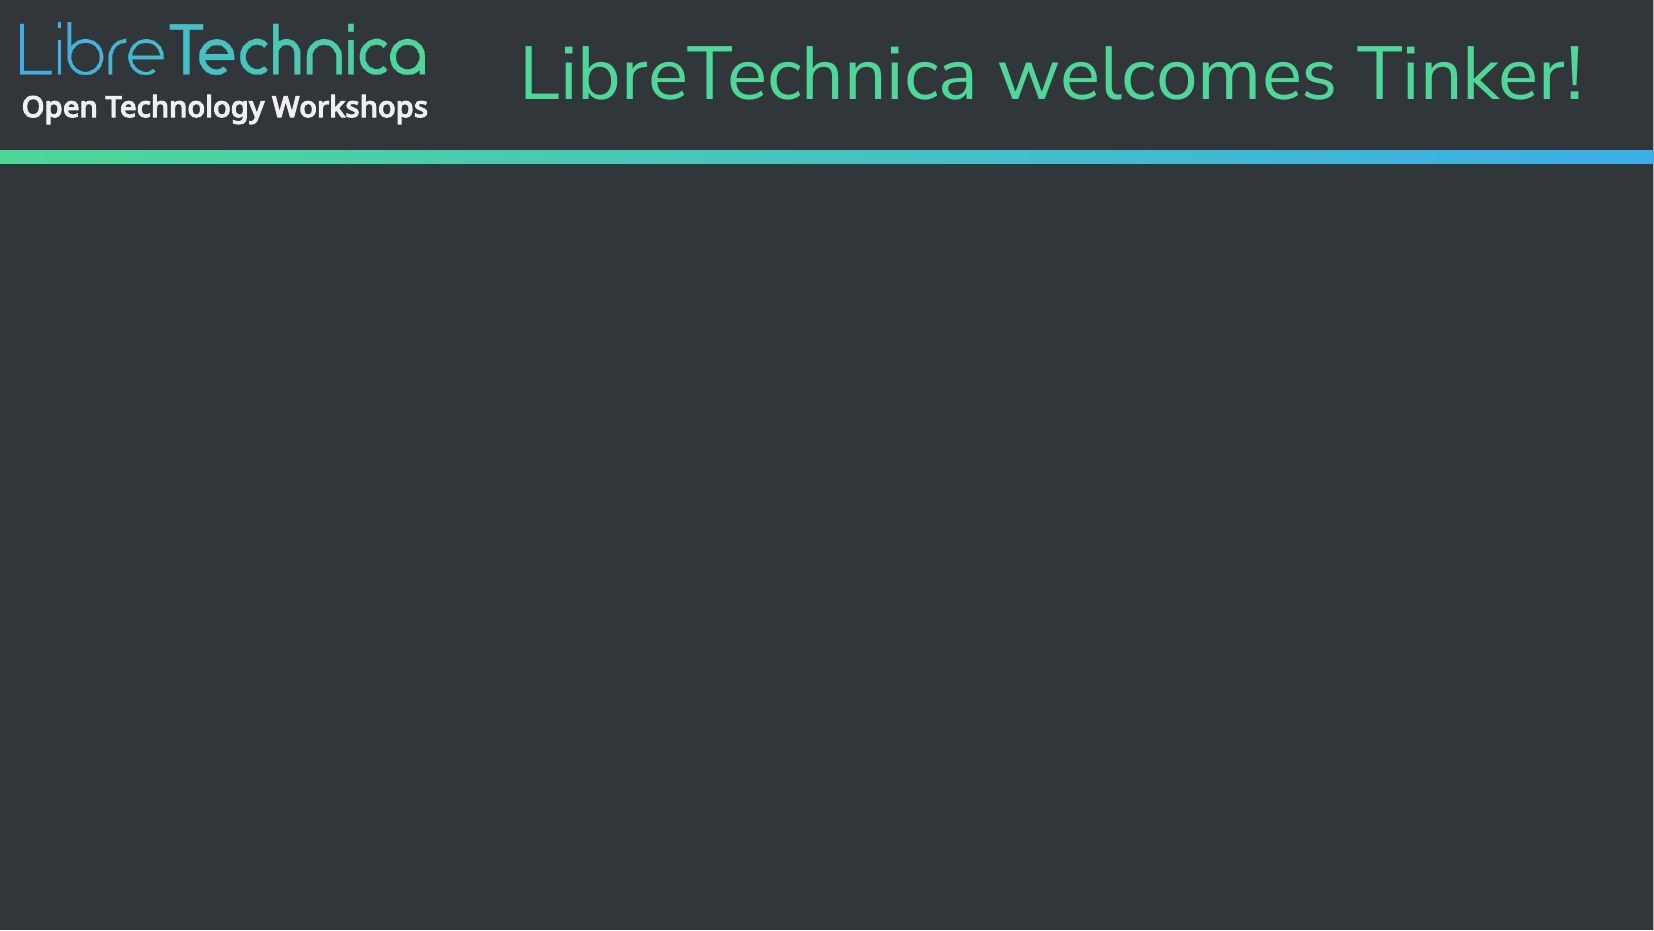

LibreTechnica welcomes Tinker!
# Open Technology Workshops